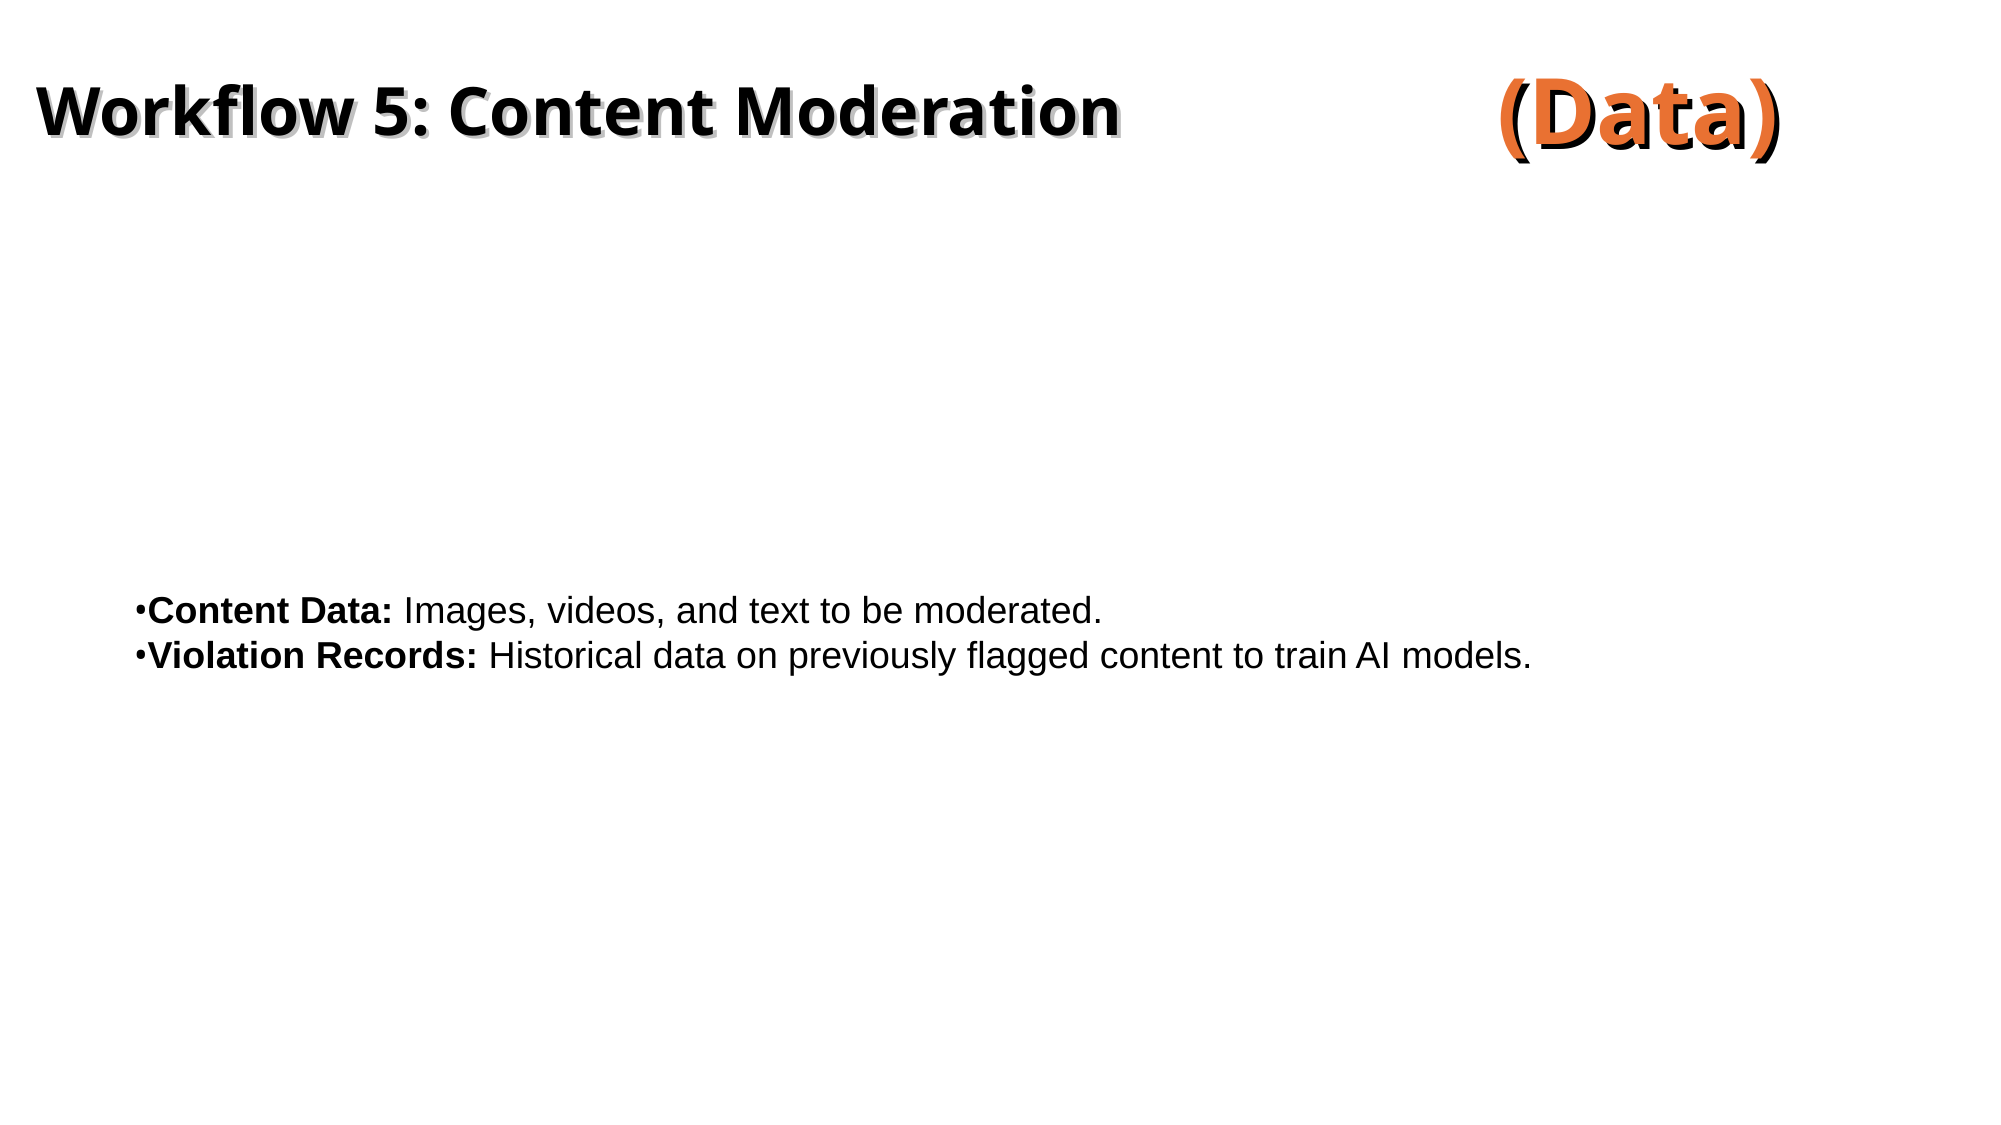

(Data)
Workflow 5: Content Moderation
Content Data: Images, videos, and text to be moderated.
Violation Records: Historical data on previously flagged content to train AI models.